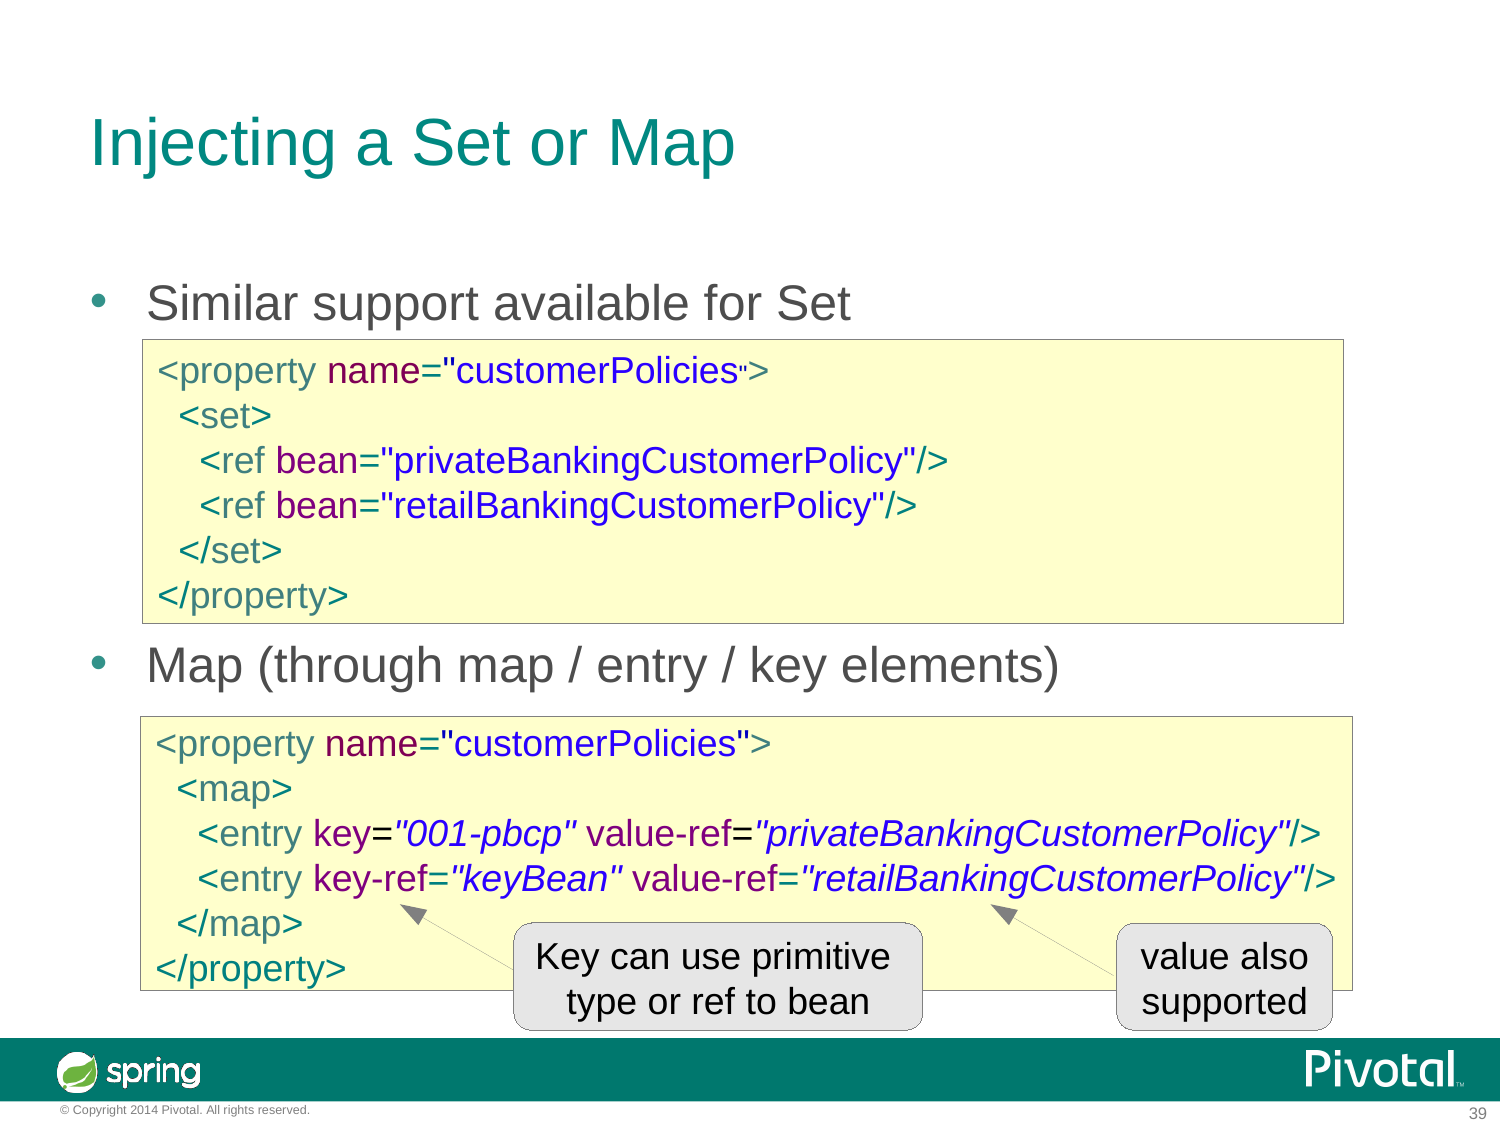

# Injecting a Set or Map
Similar support available for Set
Map (through map / entry / key elements)
<property name="customerPolicies">
 <set>
 <ref bean="privateBankingCustomerPolicy"/>
 <ref bean="retailBankingCustomerPolicy"/>
 </set>
</property>
<property name="customerPolicies">
 <map>
 <entry key="001-pbcp" value-ref="privateBankingCustomerPolicy"/>
 <entry key-ref="keyBean" value-ref="retailBankingCustomerPolicy"/>
 </map>
</property>
Key can use primitive
type or ref to bean
value also
supported